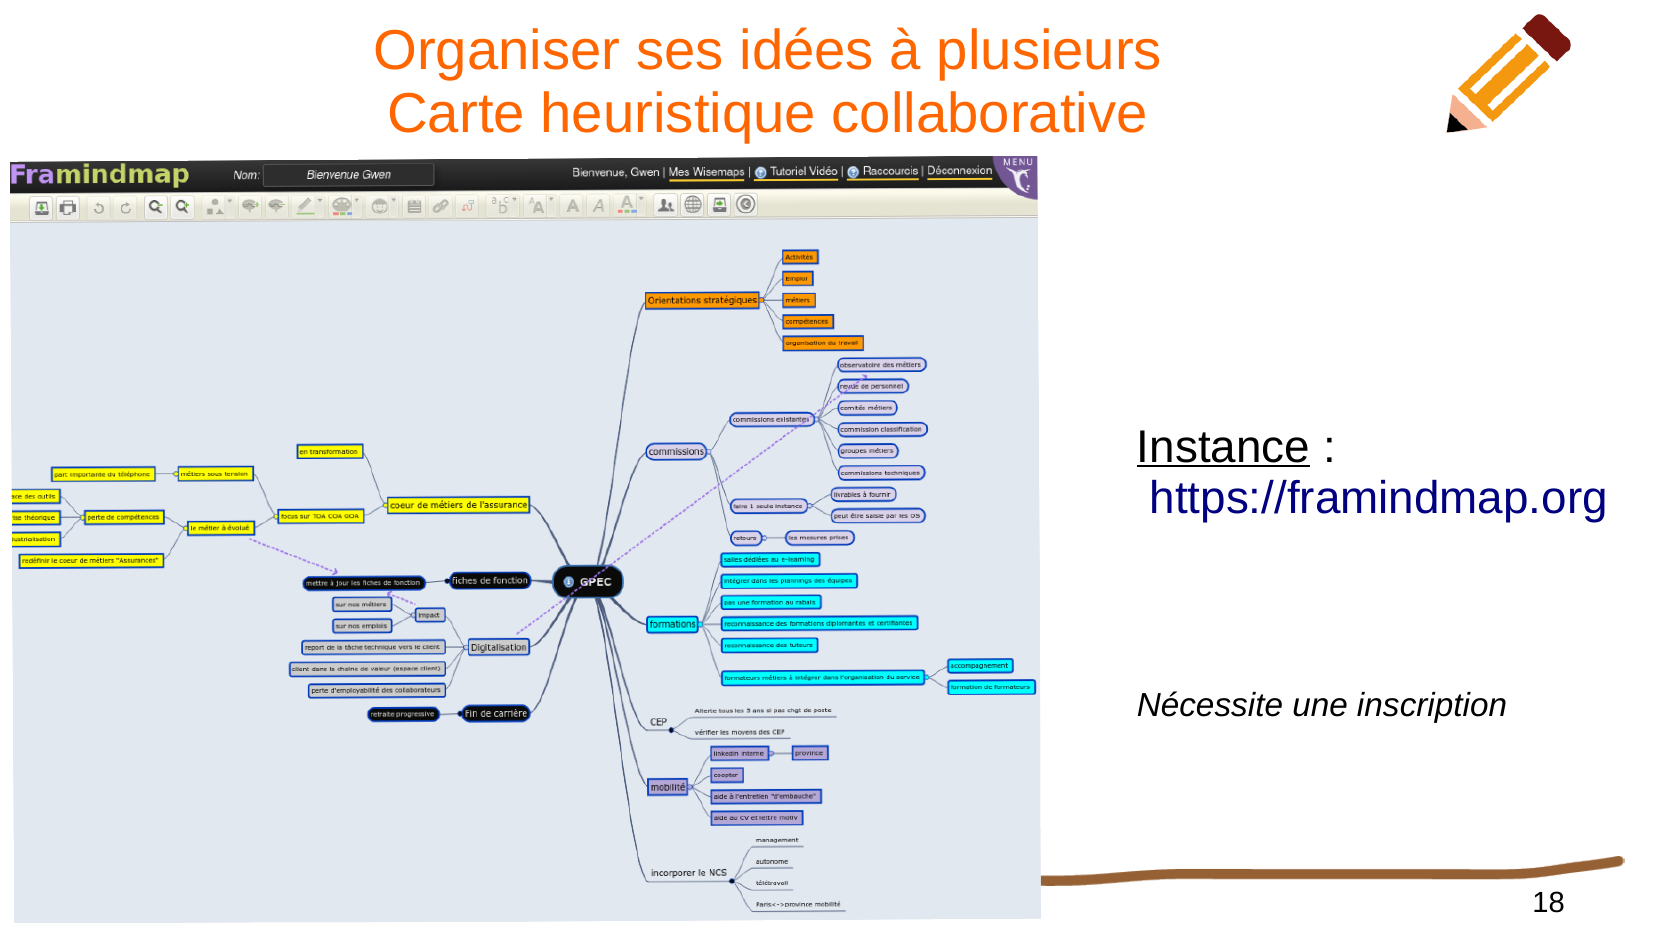

# Organiser ses idées à plusieurs Carte heuristique collaborative
Instance :
 https://framindmap.org
Nécessite une inscription
18